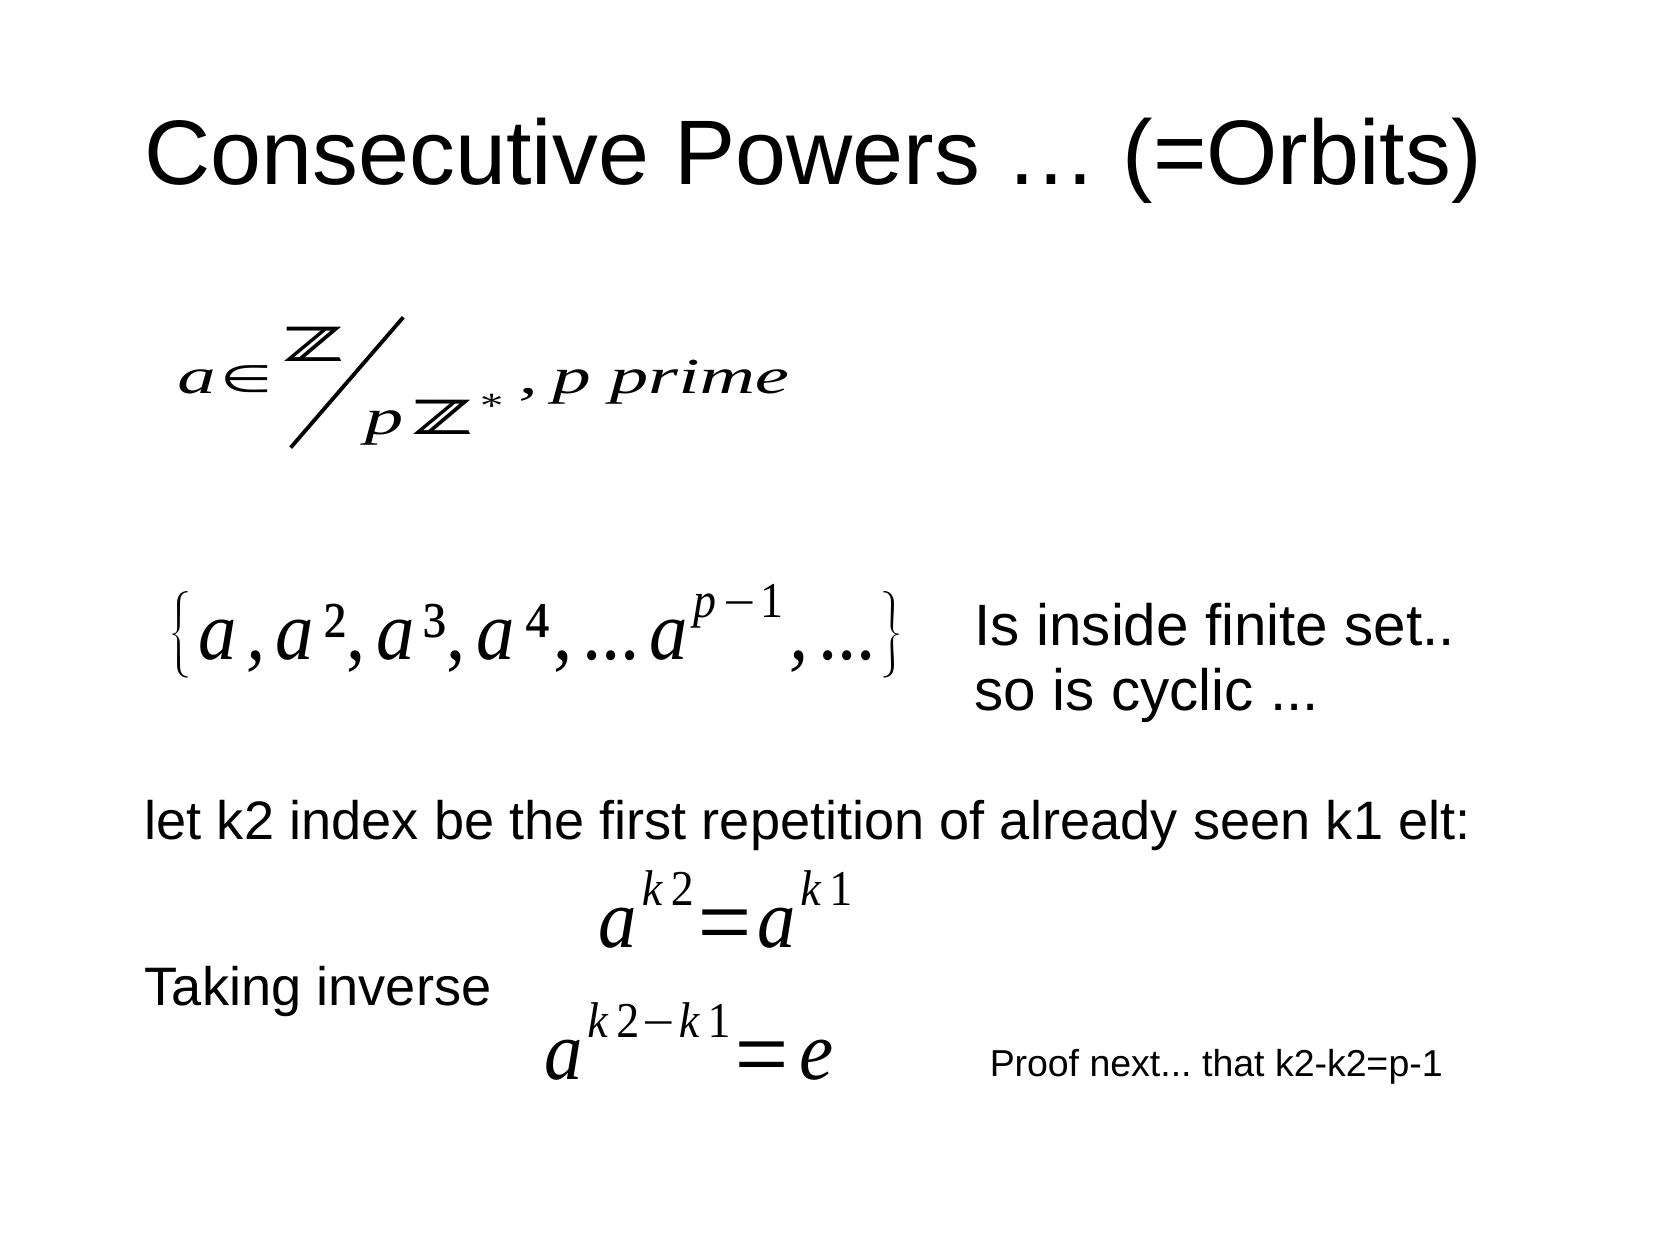

# Consecutive Powers … (=Orbits)
Is inside finite set..
so is cyclic ...
let k2 index be the first repetition of already seen k1 elt:
Taking inverse
Proof next... that k2-k2=p-1